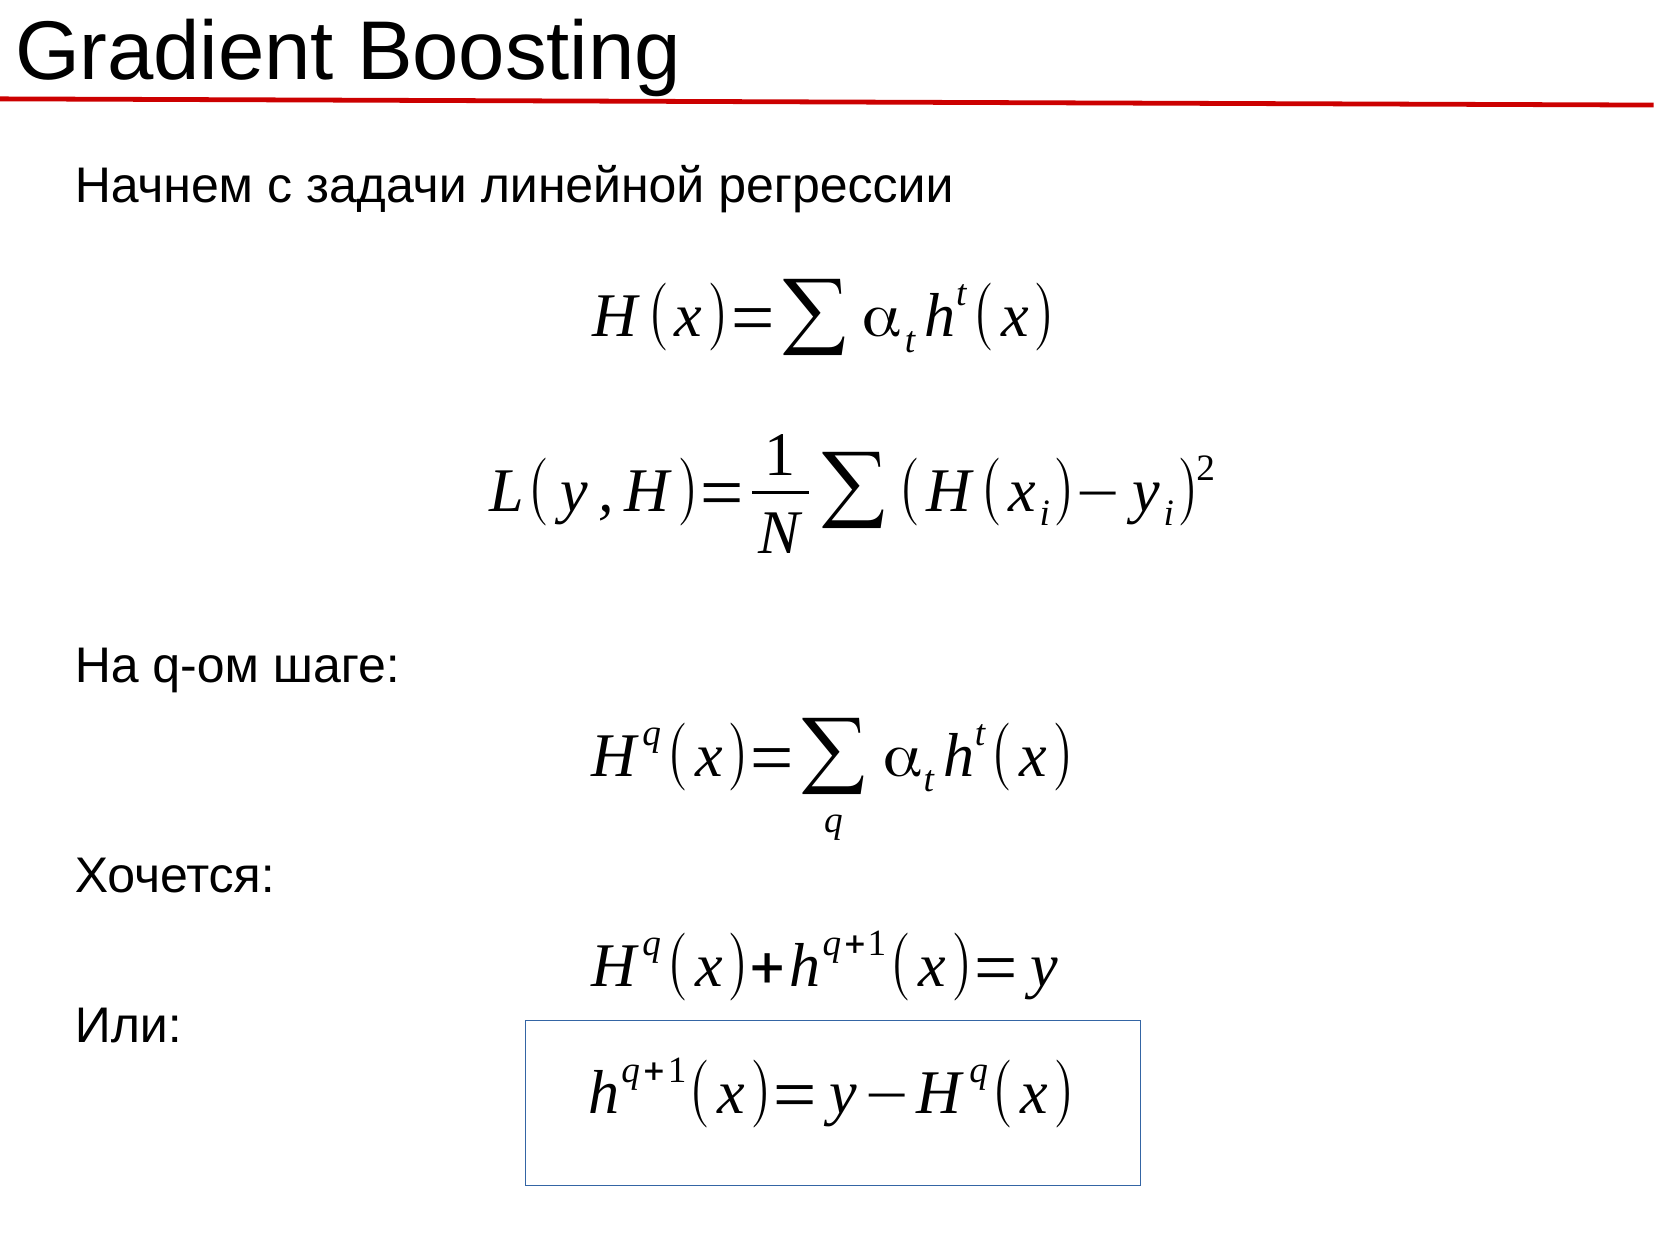

# Gradient Boosting
Начнем с задачи линейной регрессии
На q-ом шаге:
Хочется:
Или: